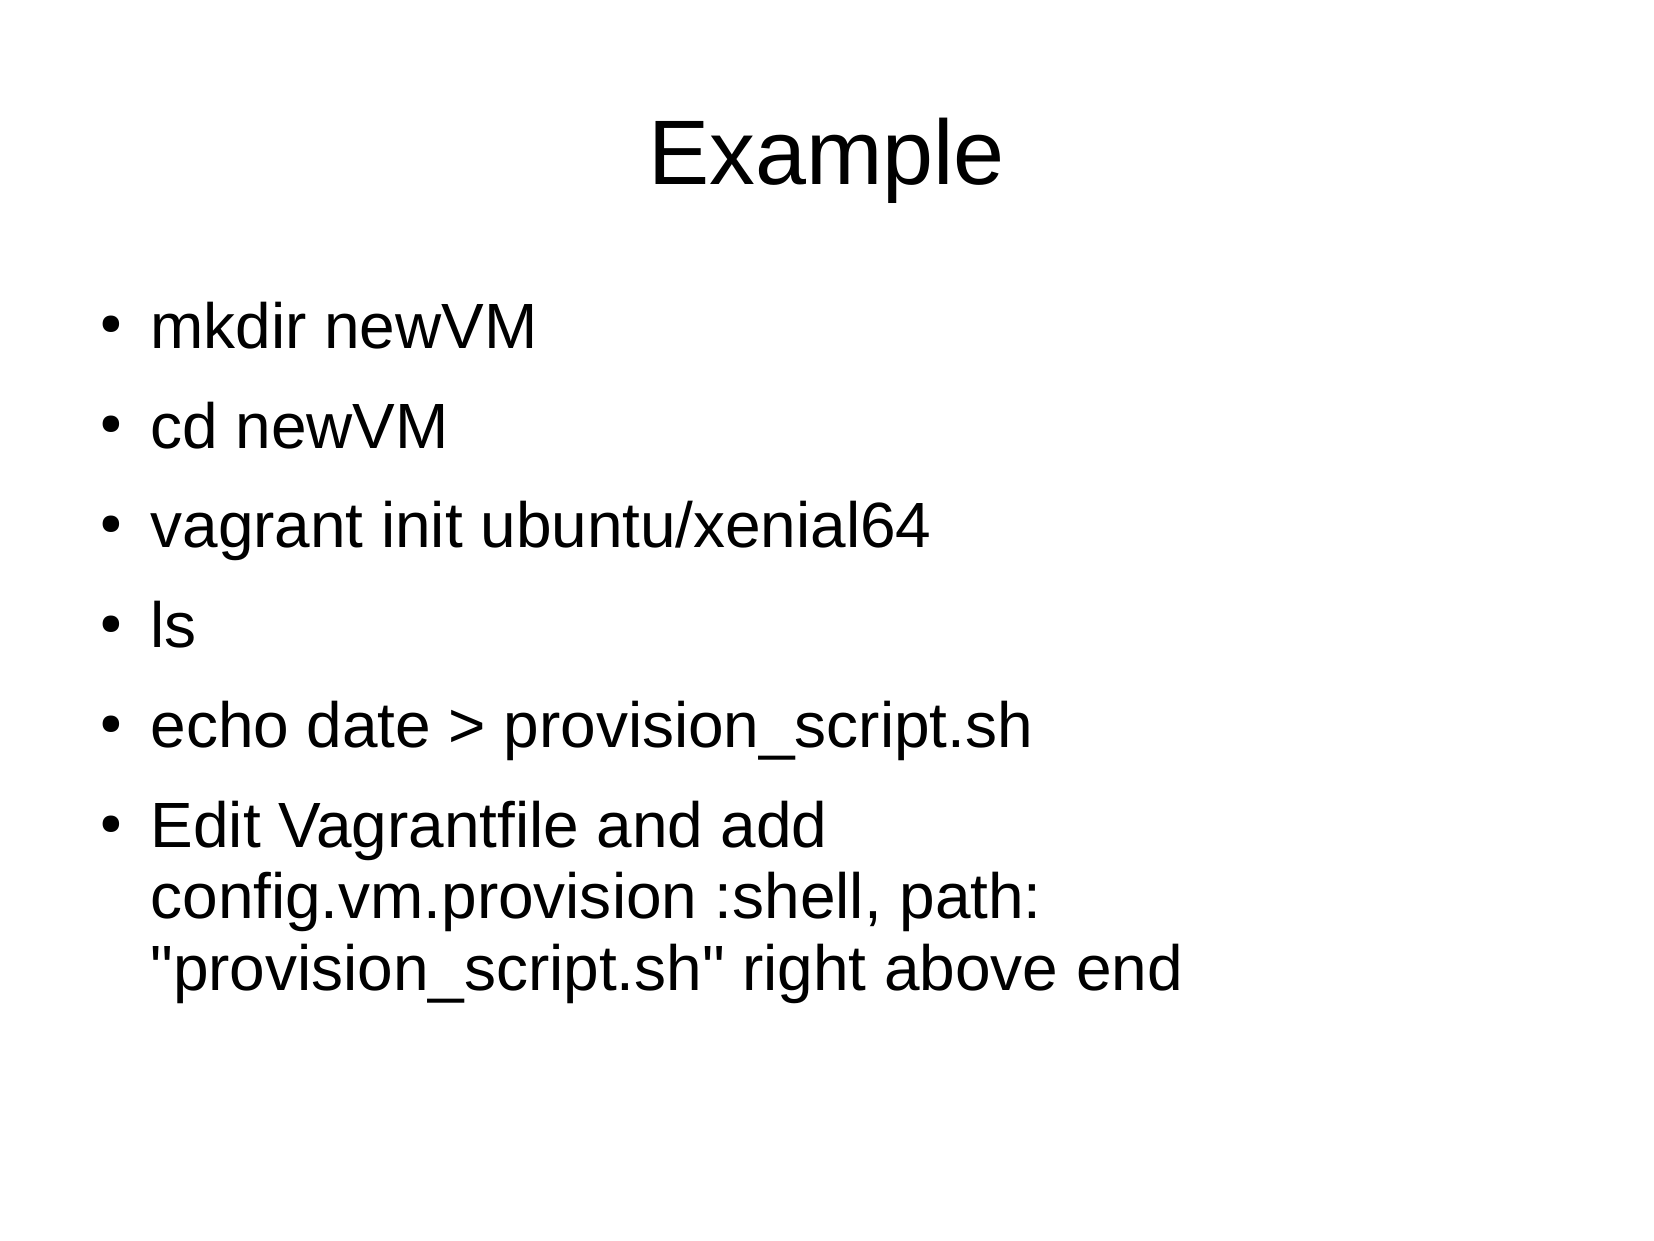

# Example
mkdir newVM
cd newVM
vagrant init ubuntu/xenial64
ls
echo date > provision_script.sh
Edit Vagrantfile and add config.vm.provision :shell, path: "provision_script.sh" right above end